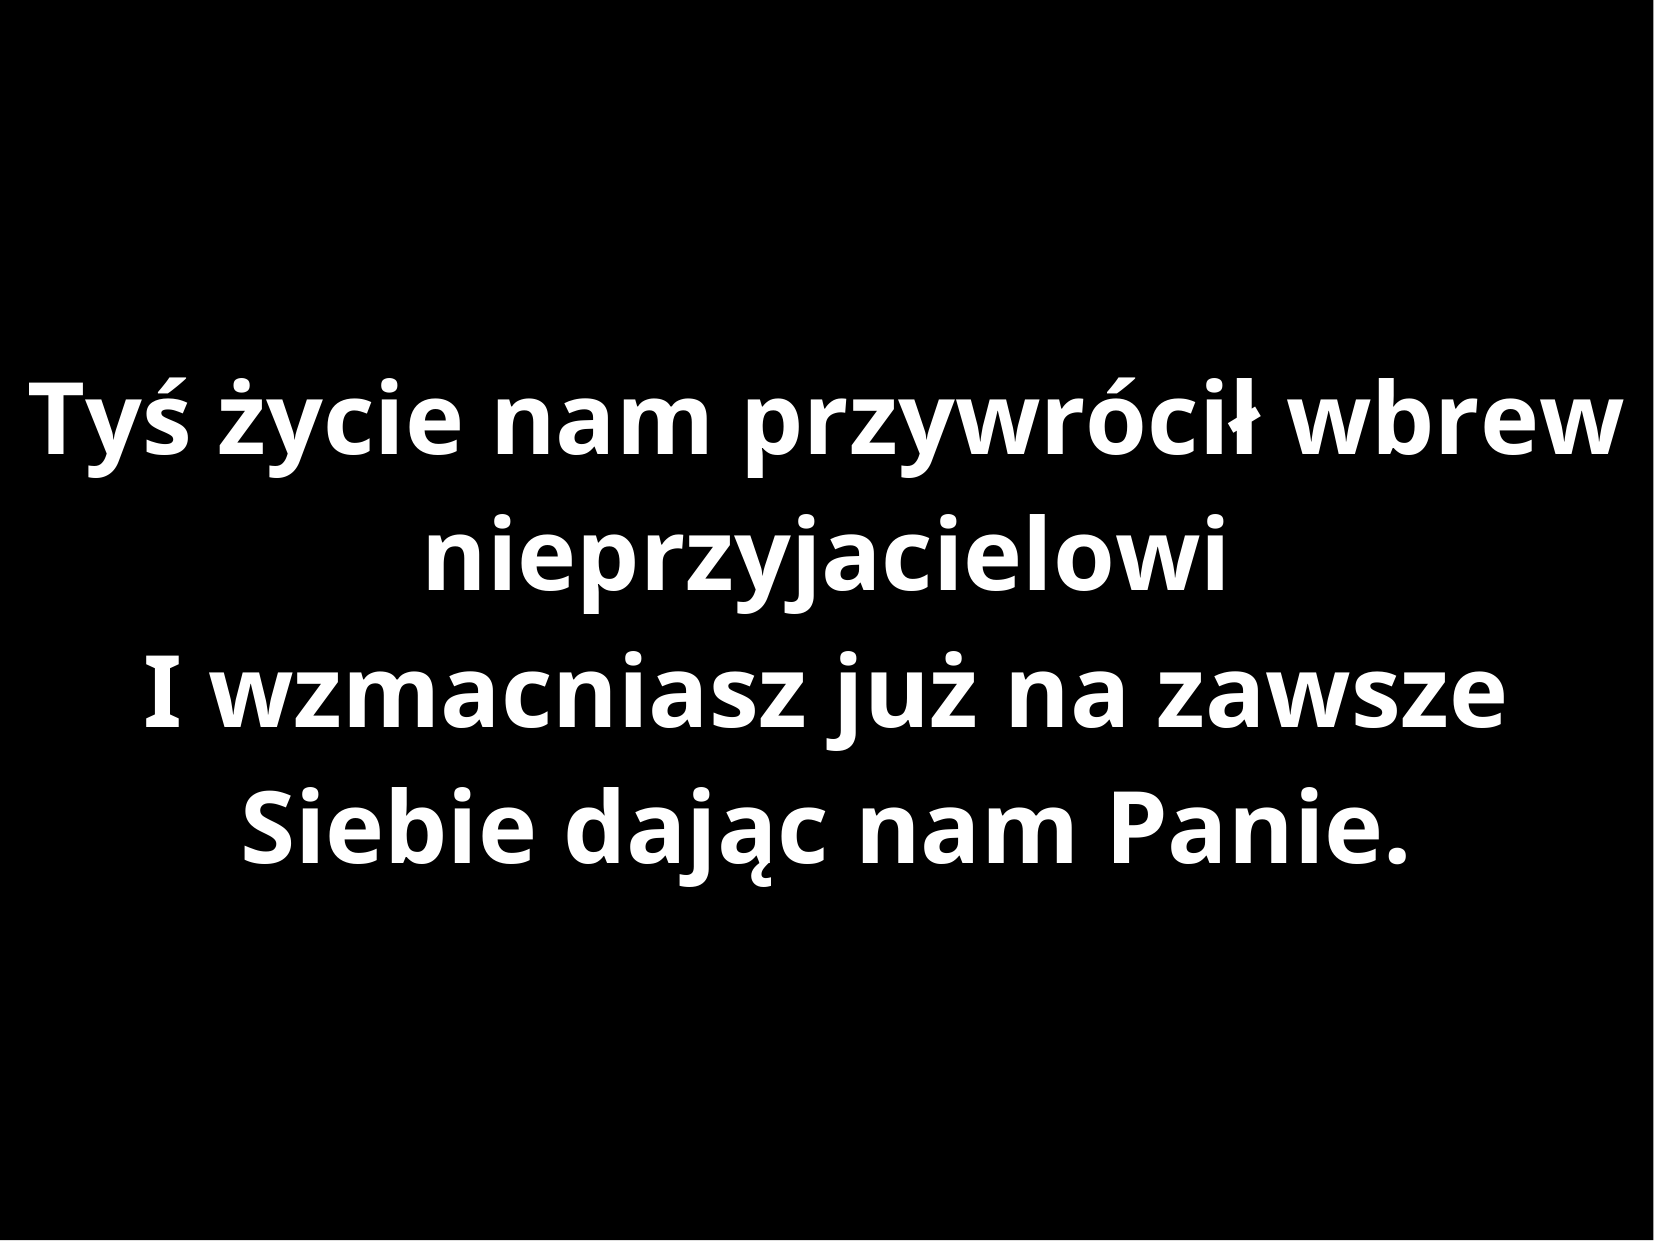

# Tyś życie nam przywrócił wbrew nieprzyjacielowi I wzmacniasz już na zawsze Siebie dając nam Panie.